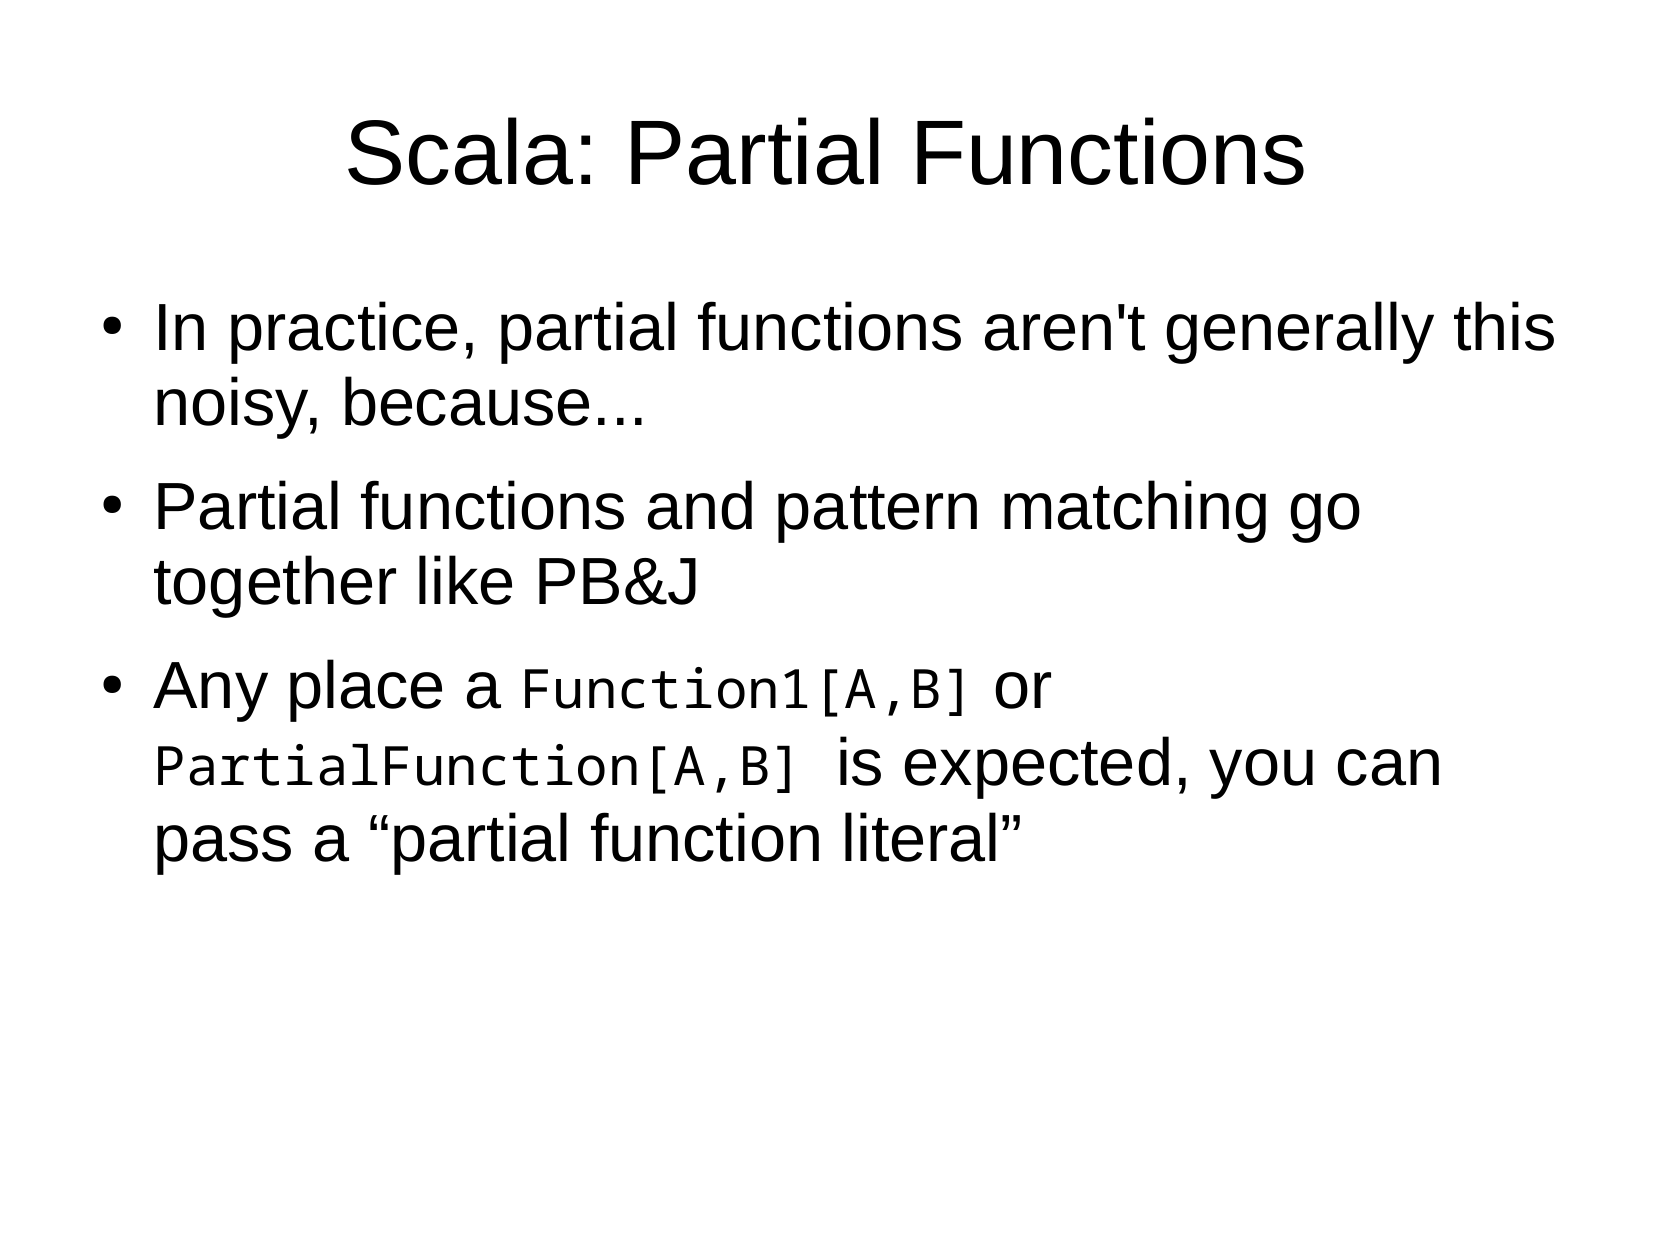

# Scala: Partial Functions
In practice, partial functions aren't generally this noisy, because...
Partial functions and pattern matching go together like PB&J
Any place a Function1[A,B] or PartialFunction[A,B] is expected, you can pass a “partial function literal”